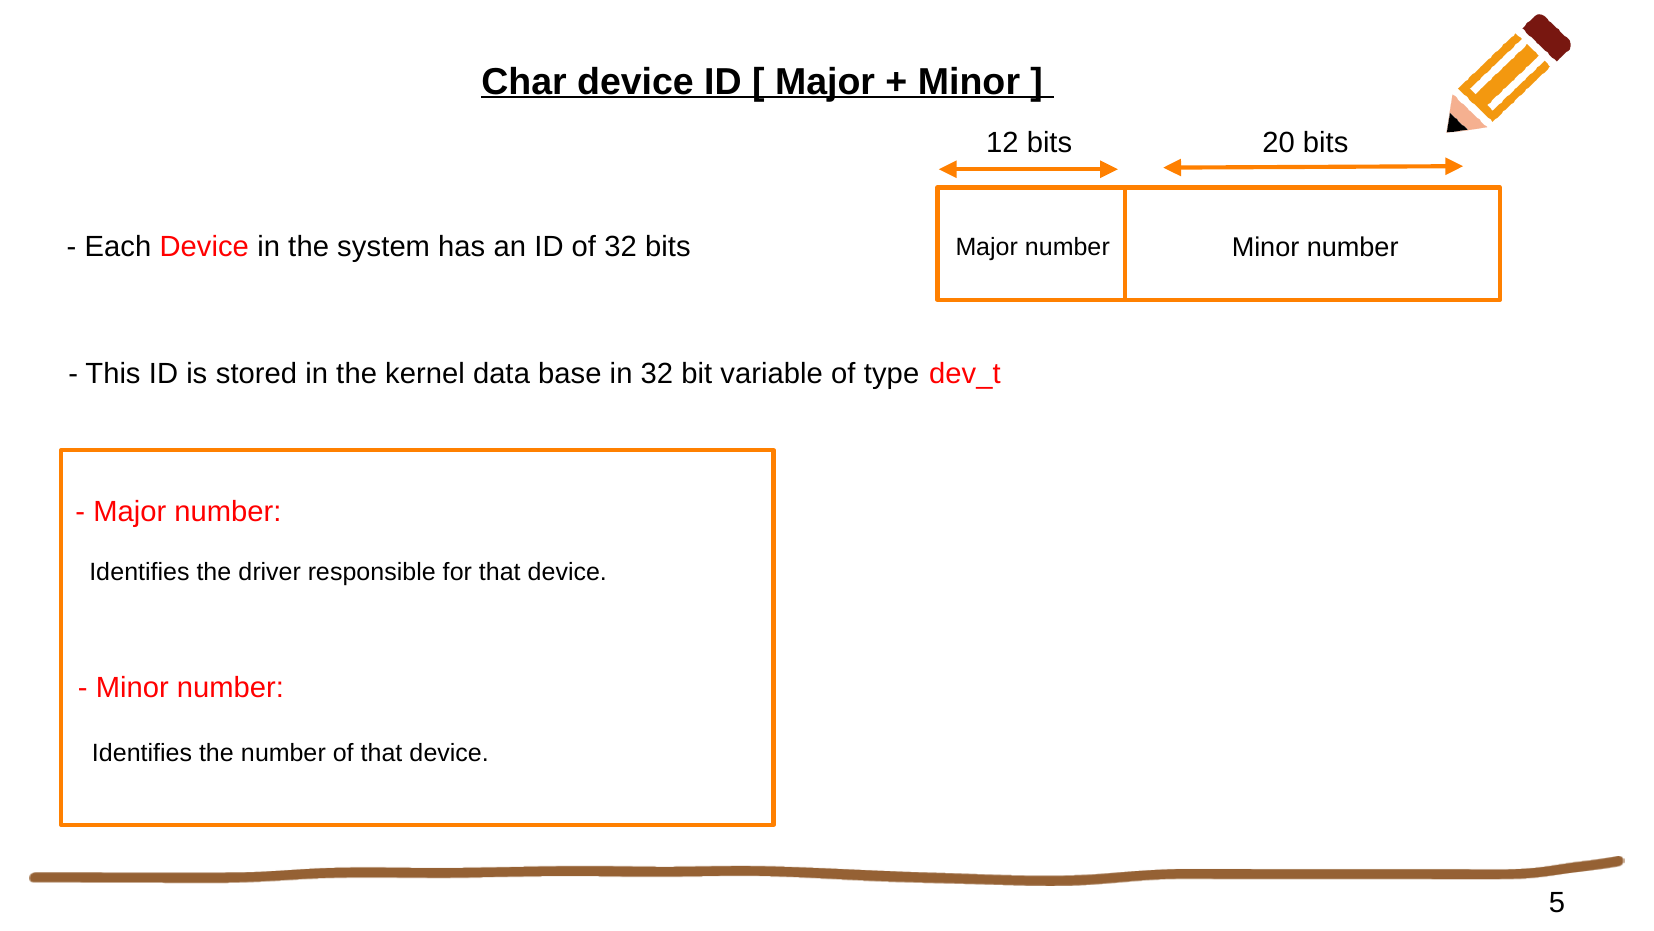

# Char device ID [ Major + Minor ]
12 bits
20 bits
- Each Device in the system has an ID of 32 bits
Major number
Minor number
- This ID is stored in the kernel data base in 32 bit variable of type dev_t
- Major number:
 Identifies the driver responsible for that device.
- Minor number:
 Identifies the number of that device.
5